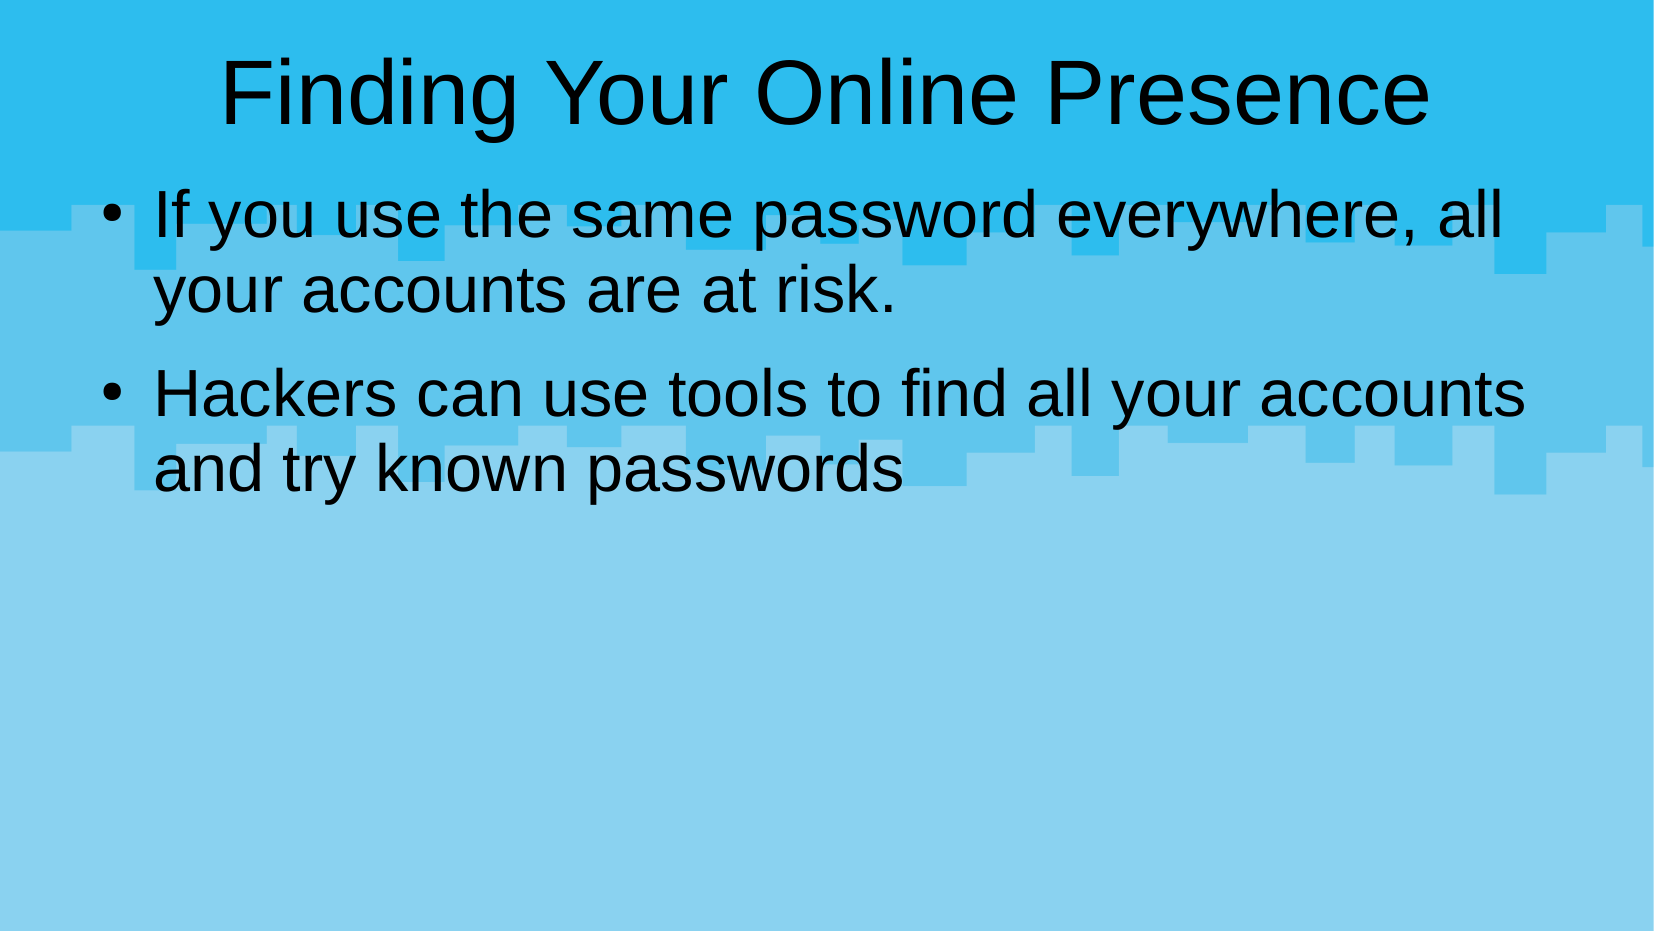

# Finding Your Online Presence
If you use the same password everywhere, all your accounts are at risk.
Hackers can use tools to find all your accounts and try known passwords